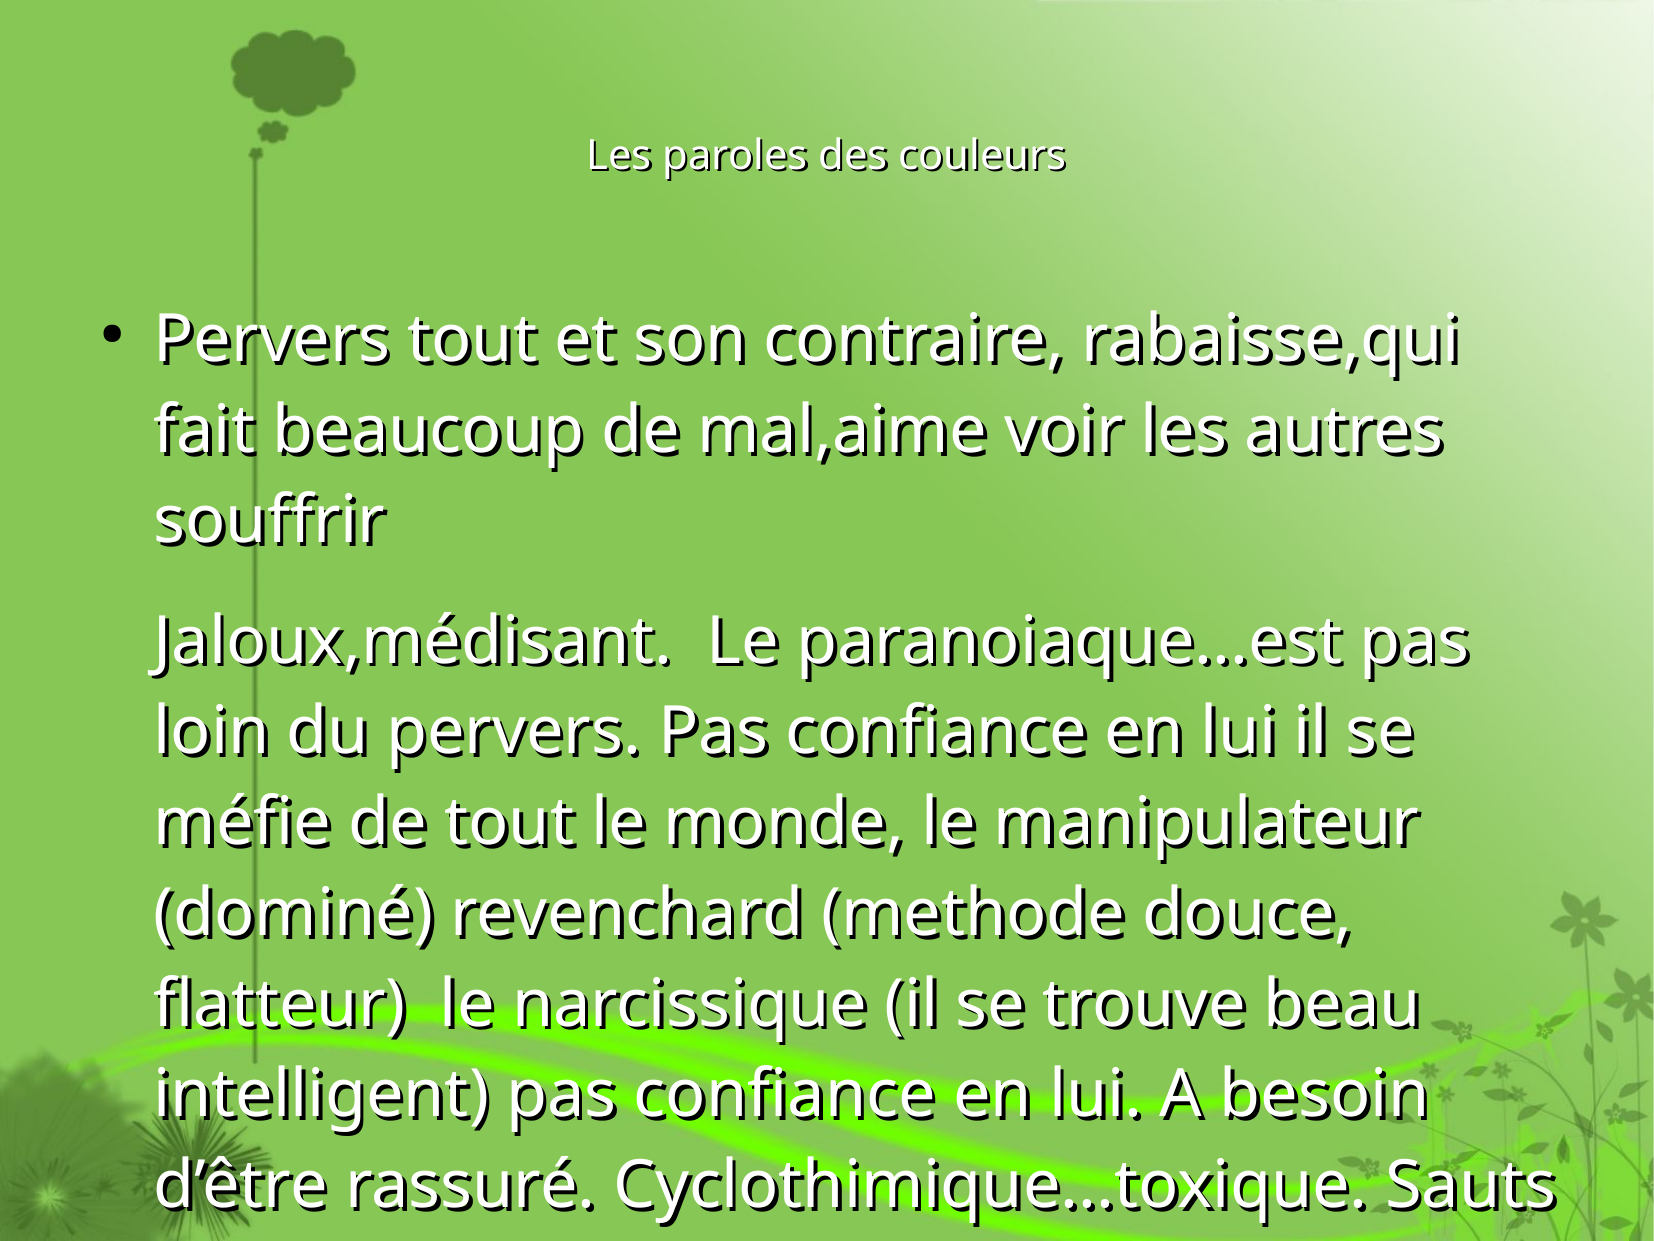

# Les paroles des couleurs
Pervers tout et son contraire, rabaisse,qui fait beaucoup de mal,aime voir les autres souffrir
Jaloux,médisant. Le paranoiaque...est pas loin du pervers. Pas confiance en lui il se méfie de tout le monde, le manipulateur (dominé) revenchard (methode douce, flatteur) le narcissique (il se trouve beau intelligent) pas confiance en lui. A besoin d’être rassuré. Cyclothimique...toxique. Sauts d’humeur
Enfant 1 er jour à l’école : Comment ça s’est passé
LE rouge (action) j’ai fait des dessins du sport
Lejaune,la maitresse est gentille